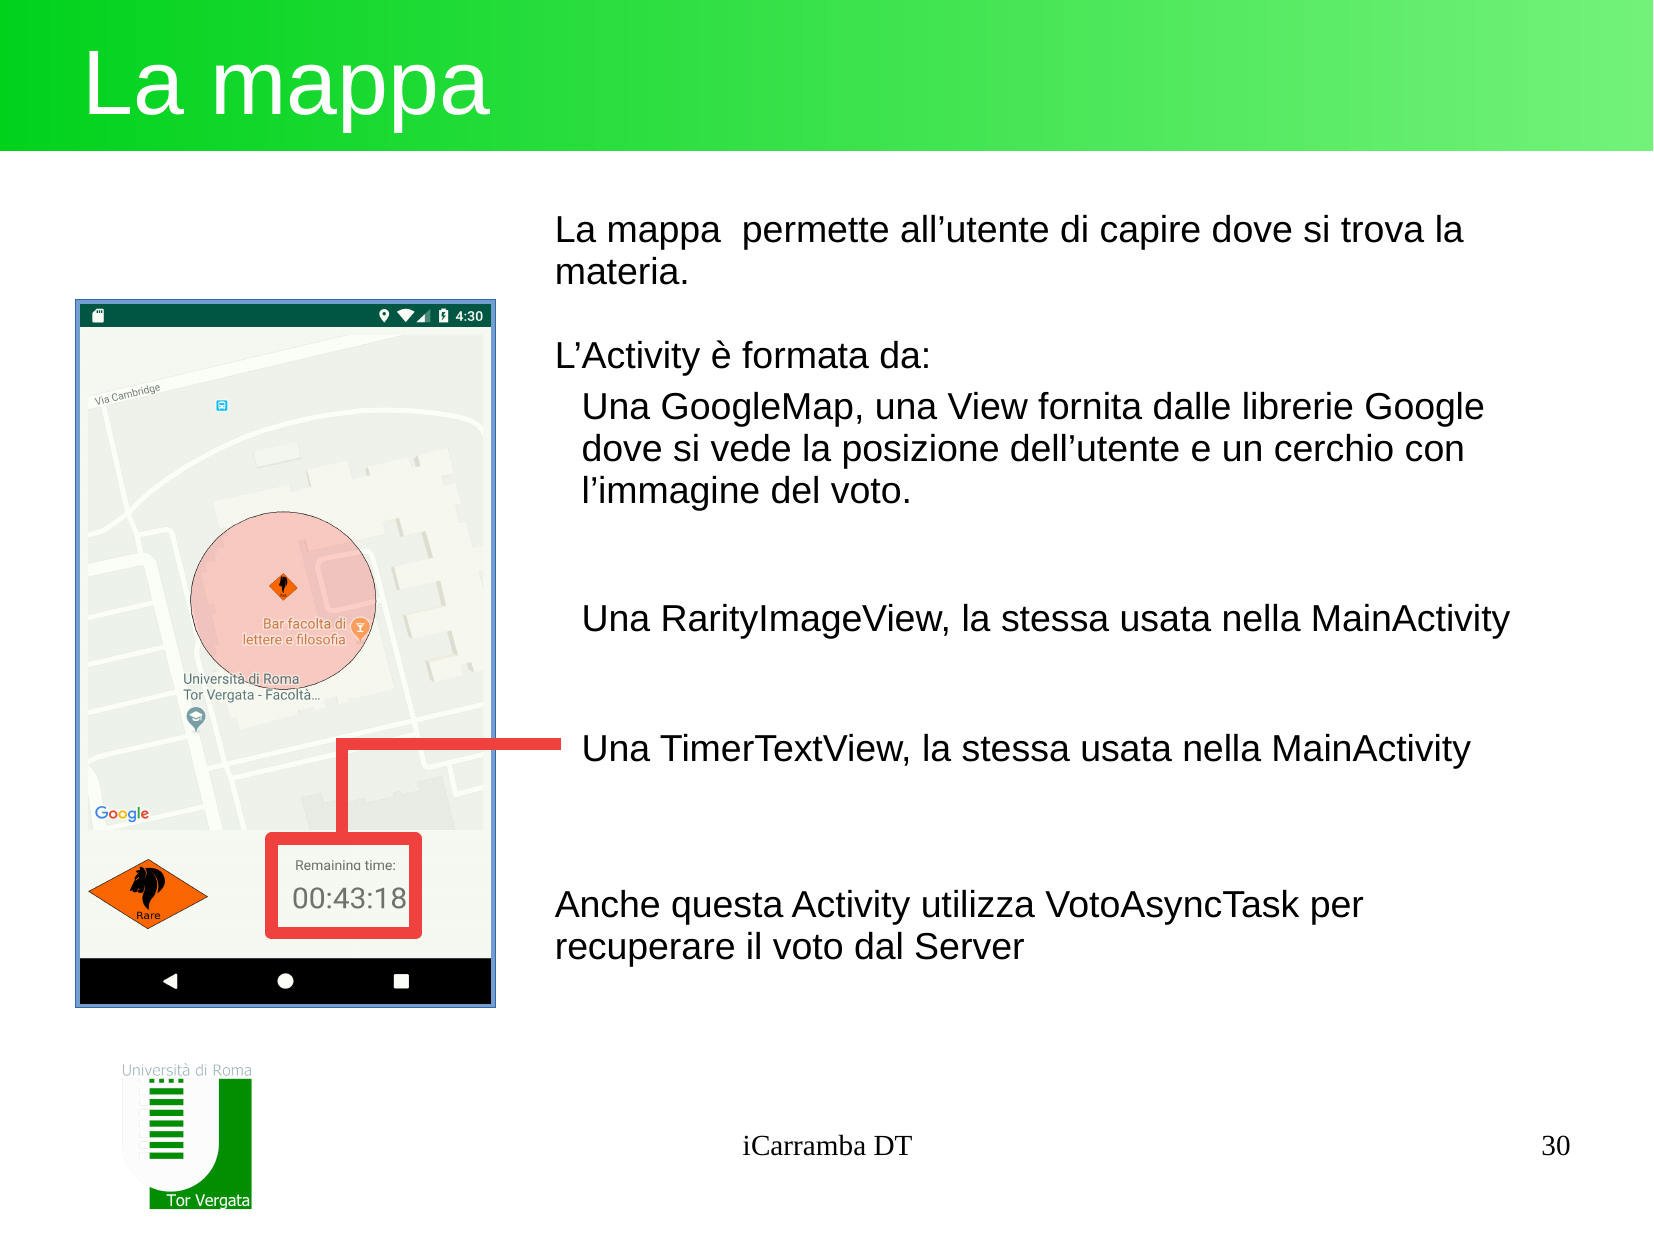

# La mappa
La mappa permette all’utente di capire dove si trova la materia.
L’Activity è formata da:
Una GoogleMap, una View fornita dalle librerie Google dove si vede la posizione dell’utente e un cerchio con l’immagine del voto.
Una RarityImageView, la stessa usata nella MainActivity
Una TimerTextView, la stessa usata nella MainActivity
Anche questa Activity utilizza VotoAsyncTask per recuperare il voto dal Server
30